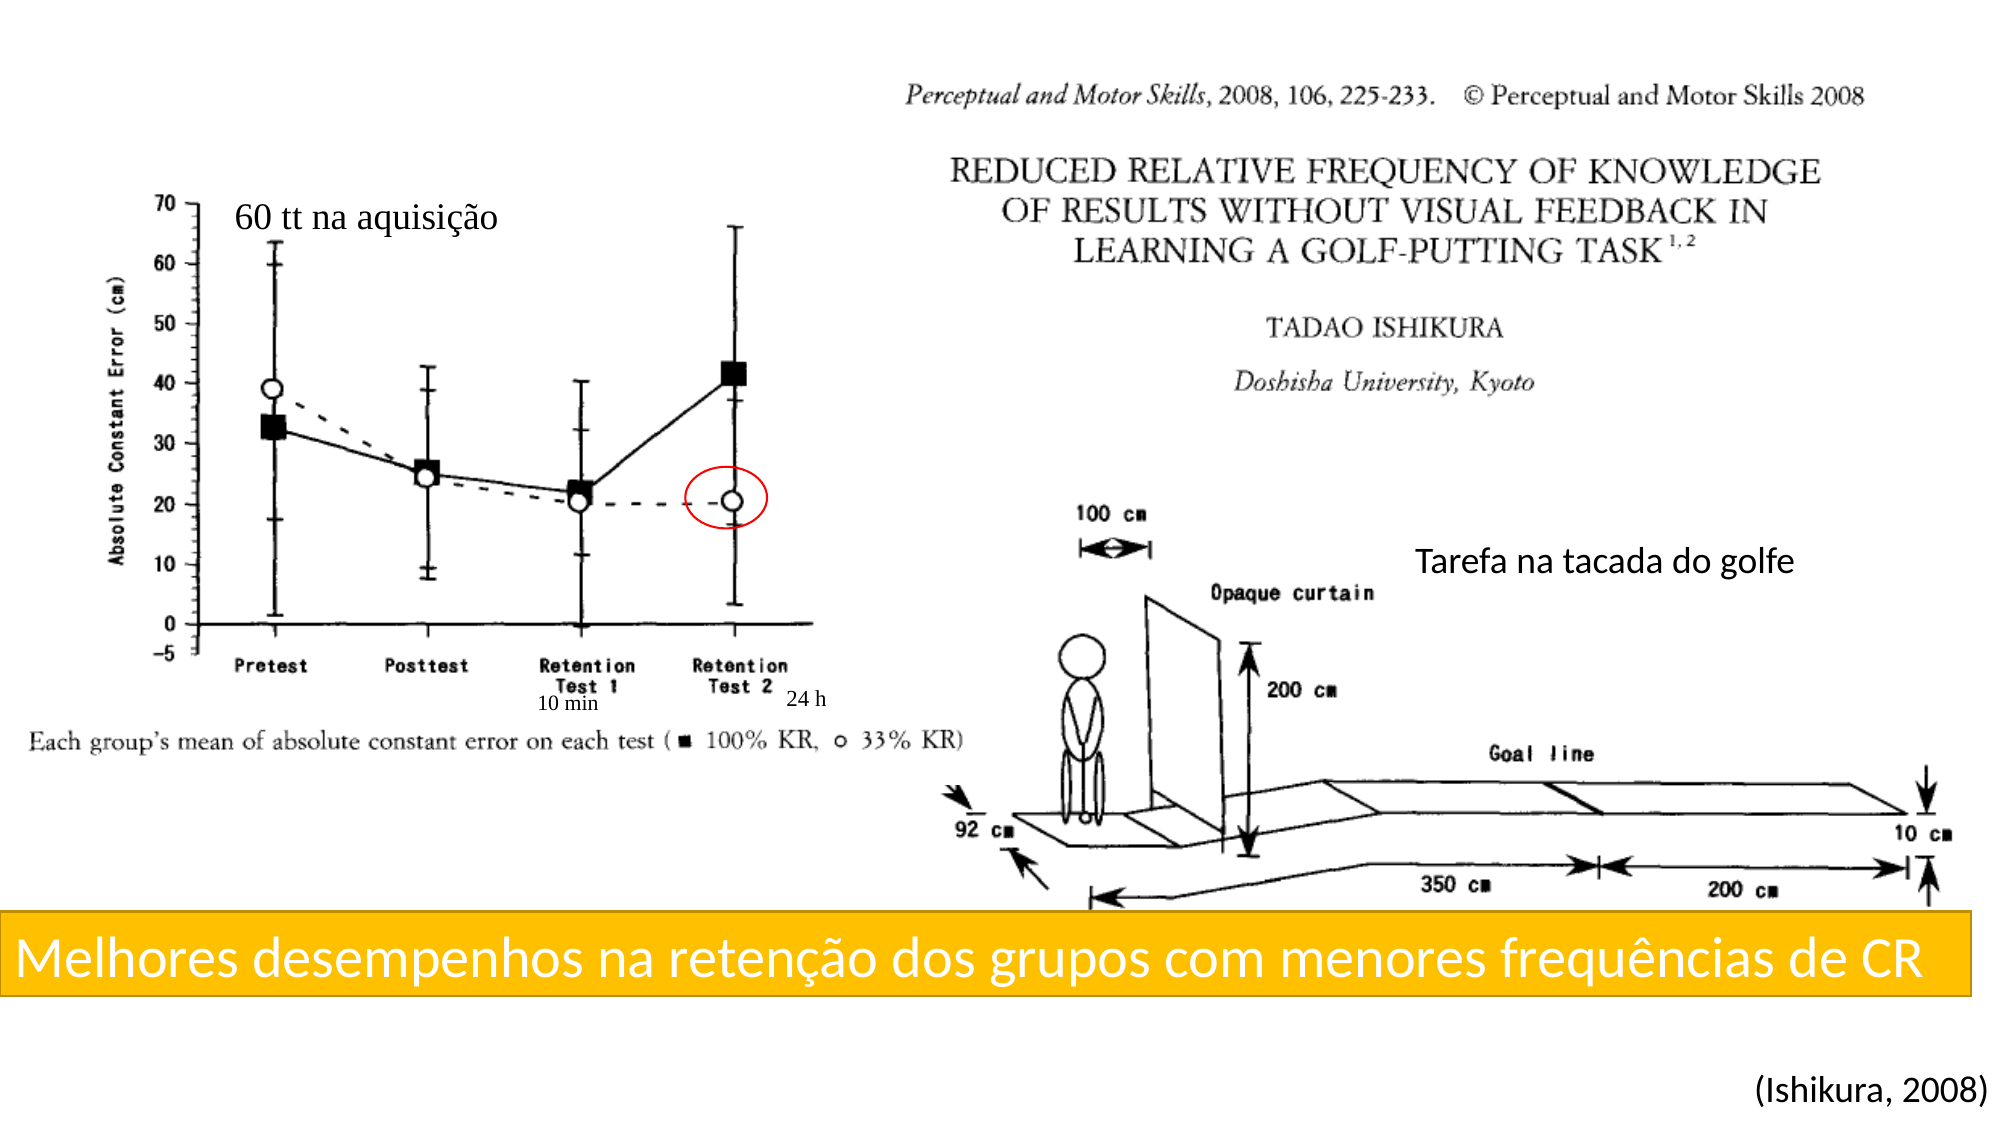

60 tt na aquisição
Tarefa na tacada do golfe
24 h
10 min
Melhores desempenhos na retenção dos grupos com menores frequências de CR
(Ishikura, 2008)